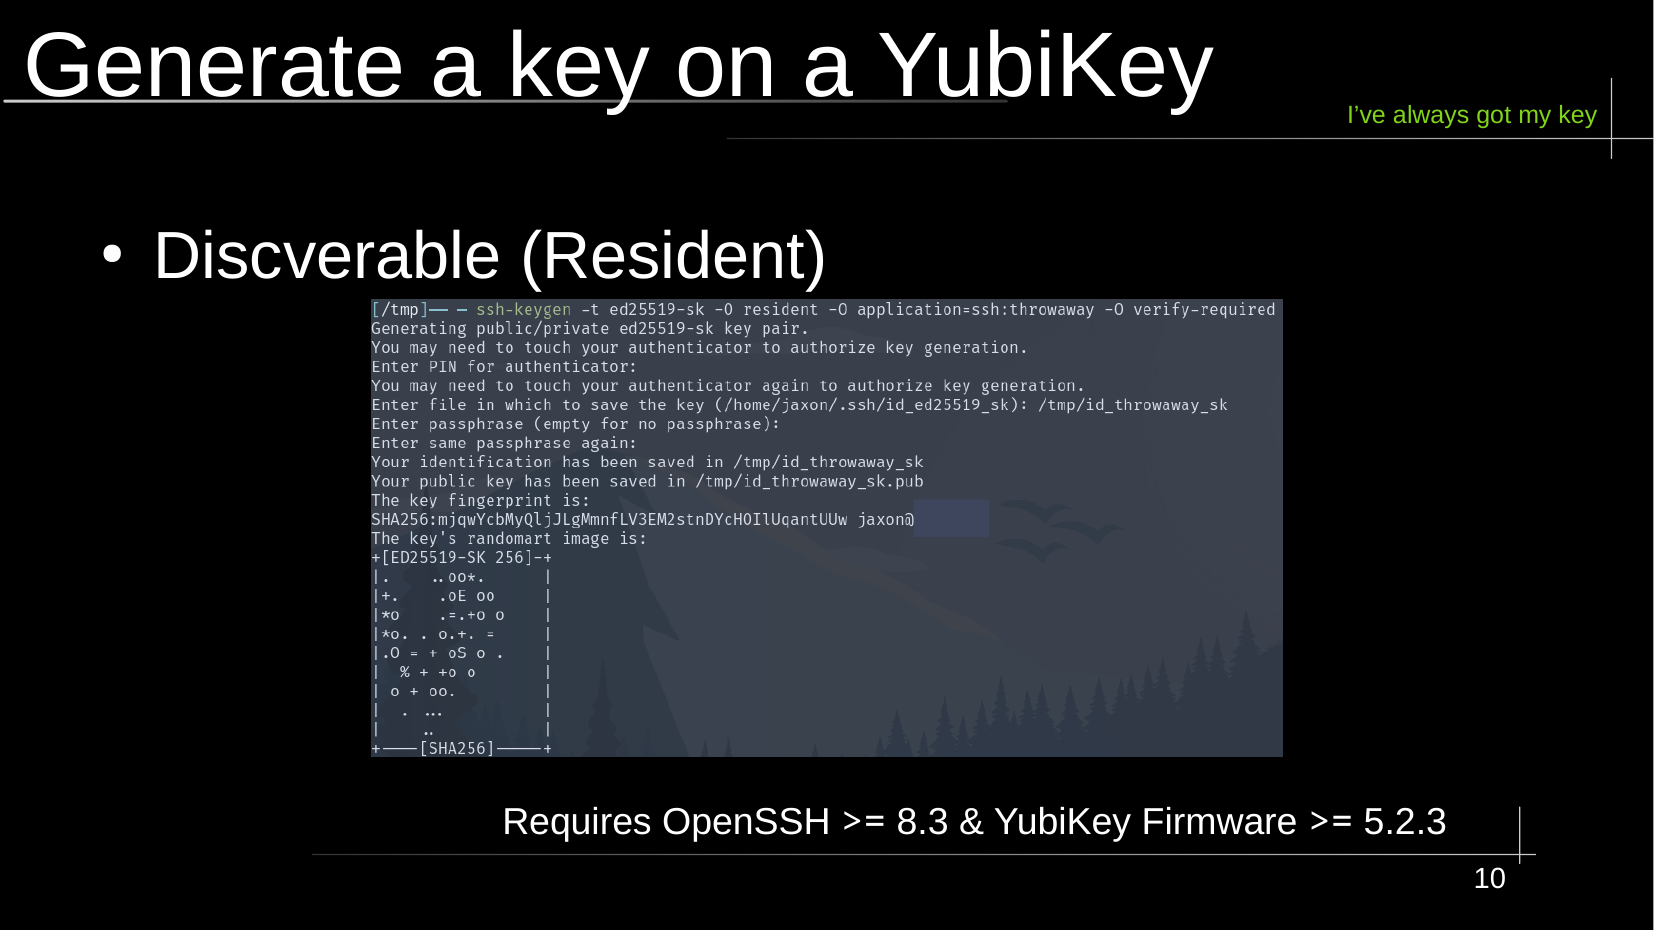

# Generate a key on a YubiKey
I’ve always got my key
Discverable (Resident)
Requires OpenSSH >= 8.3 & YubiKey Firmware >= 5.2.3
10